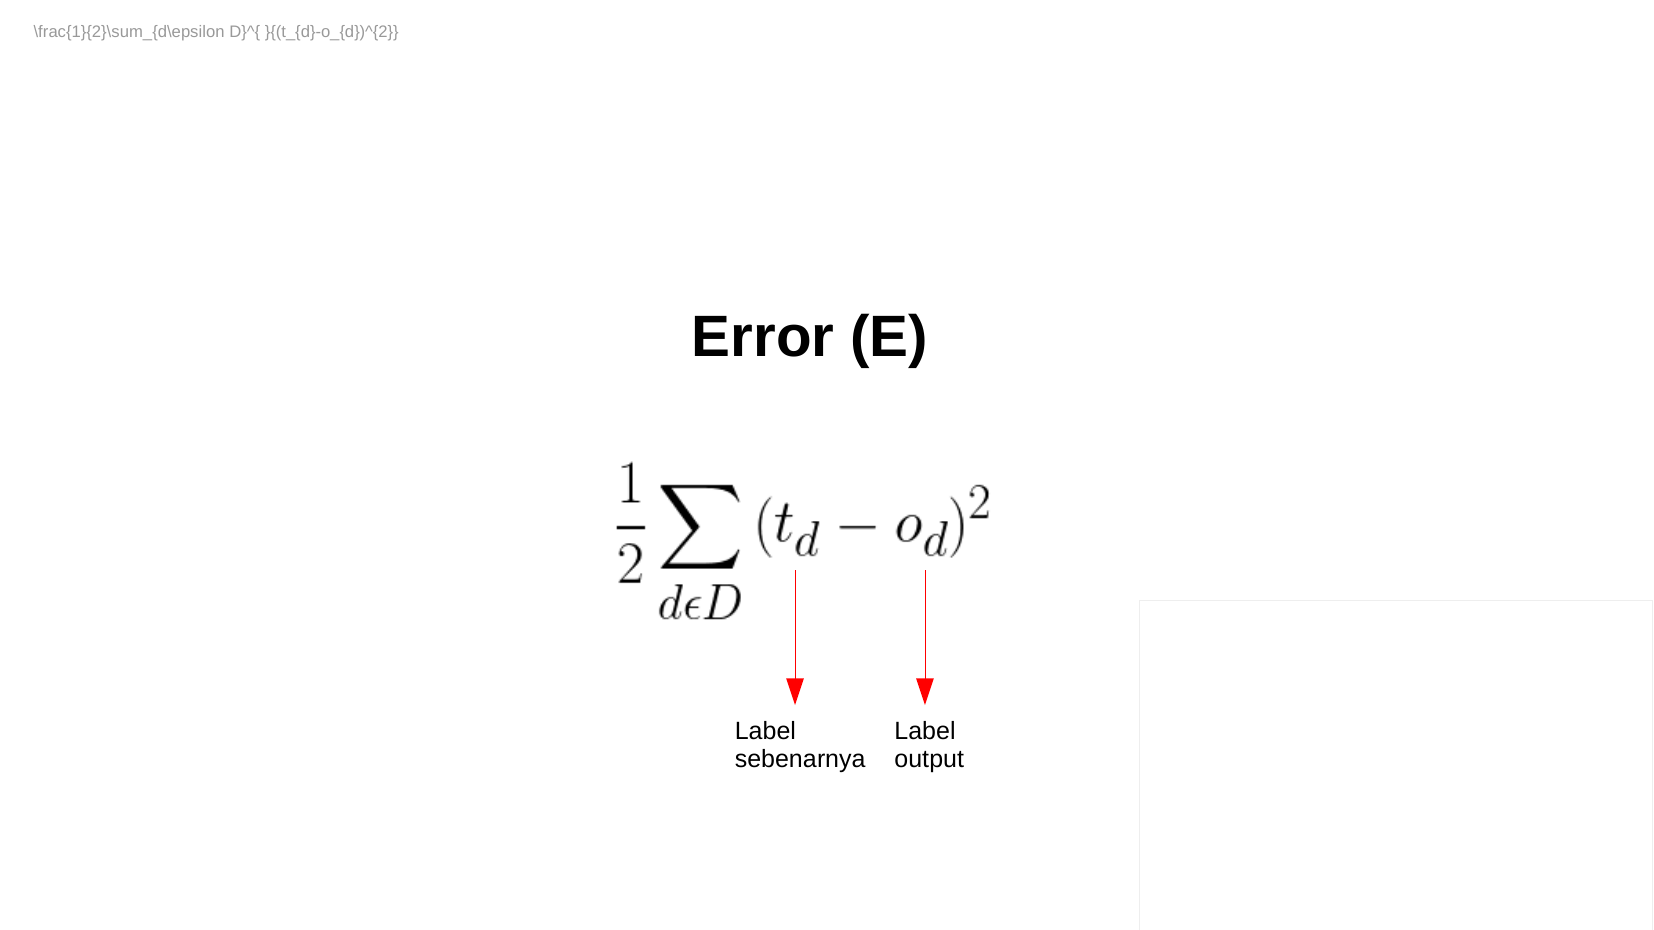

\frac{1}{2}\sum_{d\epsilon D}^{ }{(t_{d}-o_{d})^{2}}
# Error (E)
Label
sebenarnya
Label
output